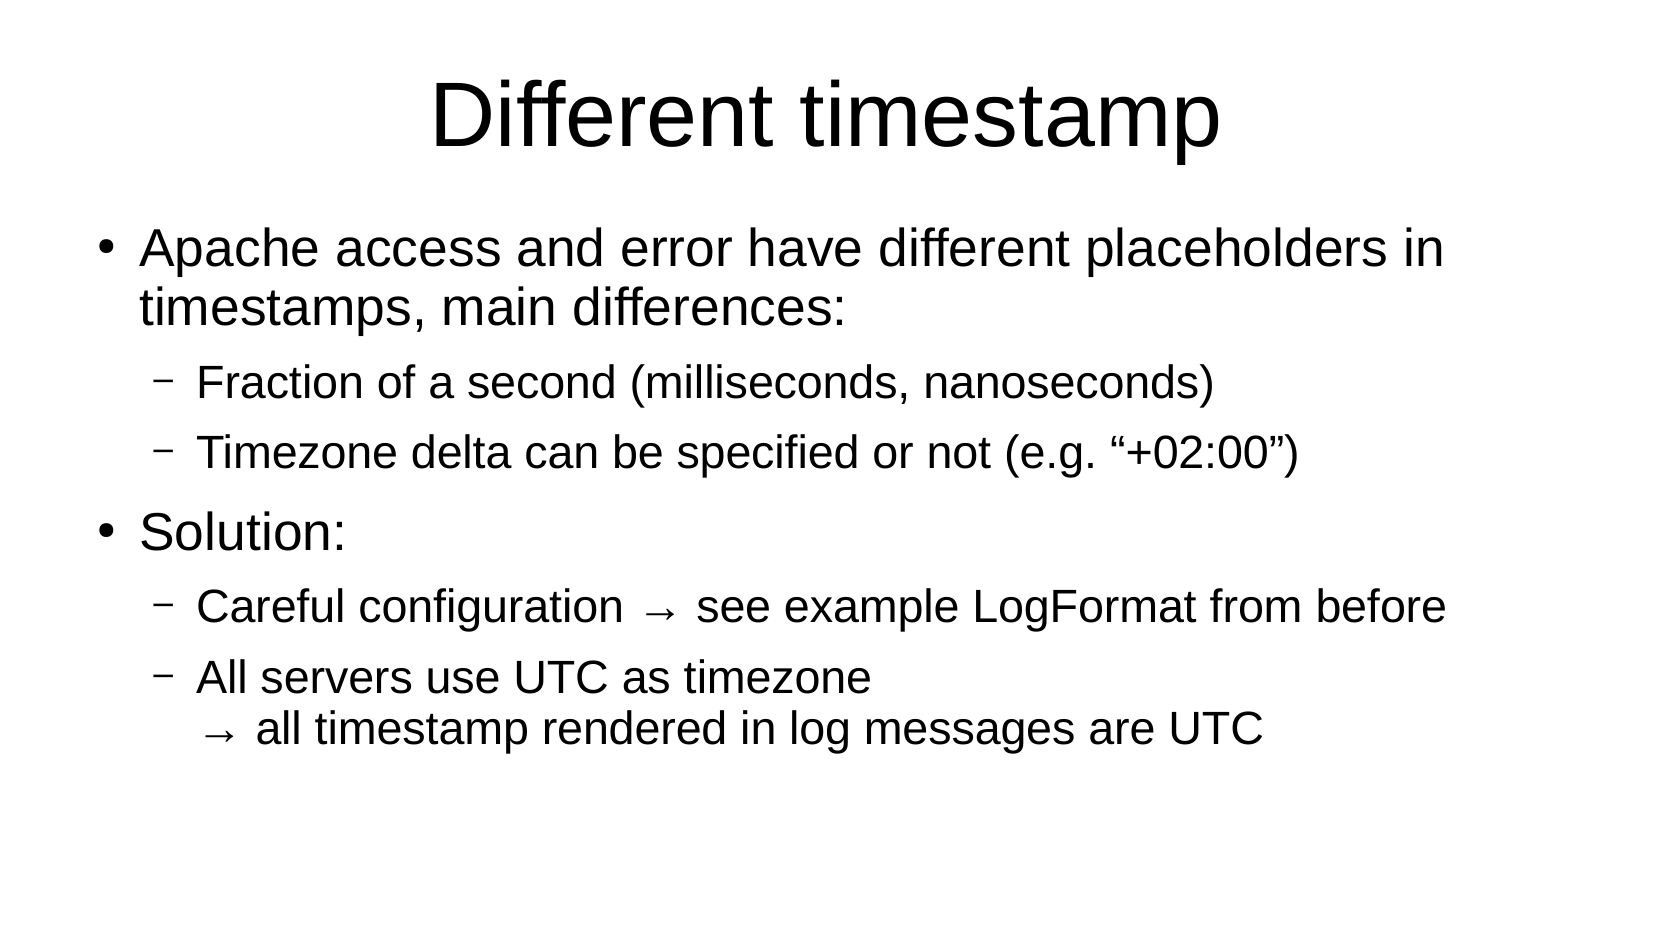

# Different timestamp
Apache access and error have different placeholders in timestamps, main differences:
Fraction of a second (milliseconds, nanoseconds)
Timezone delta can be specified or not (e.g. “+02:00”)
Solution:
Careful configuration → see example LogFormat from before
All servers use UTC as timezone
→ all timestamp rendered in log messages are UTC